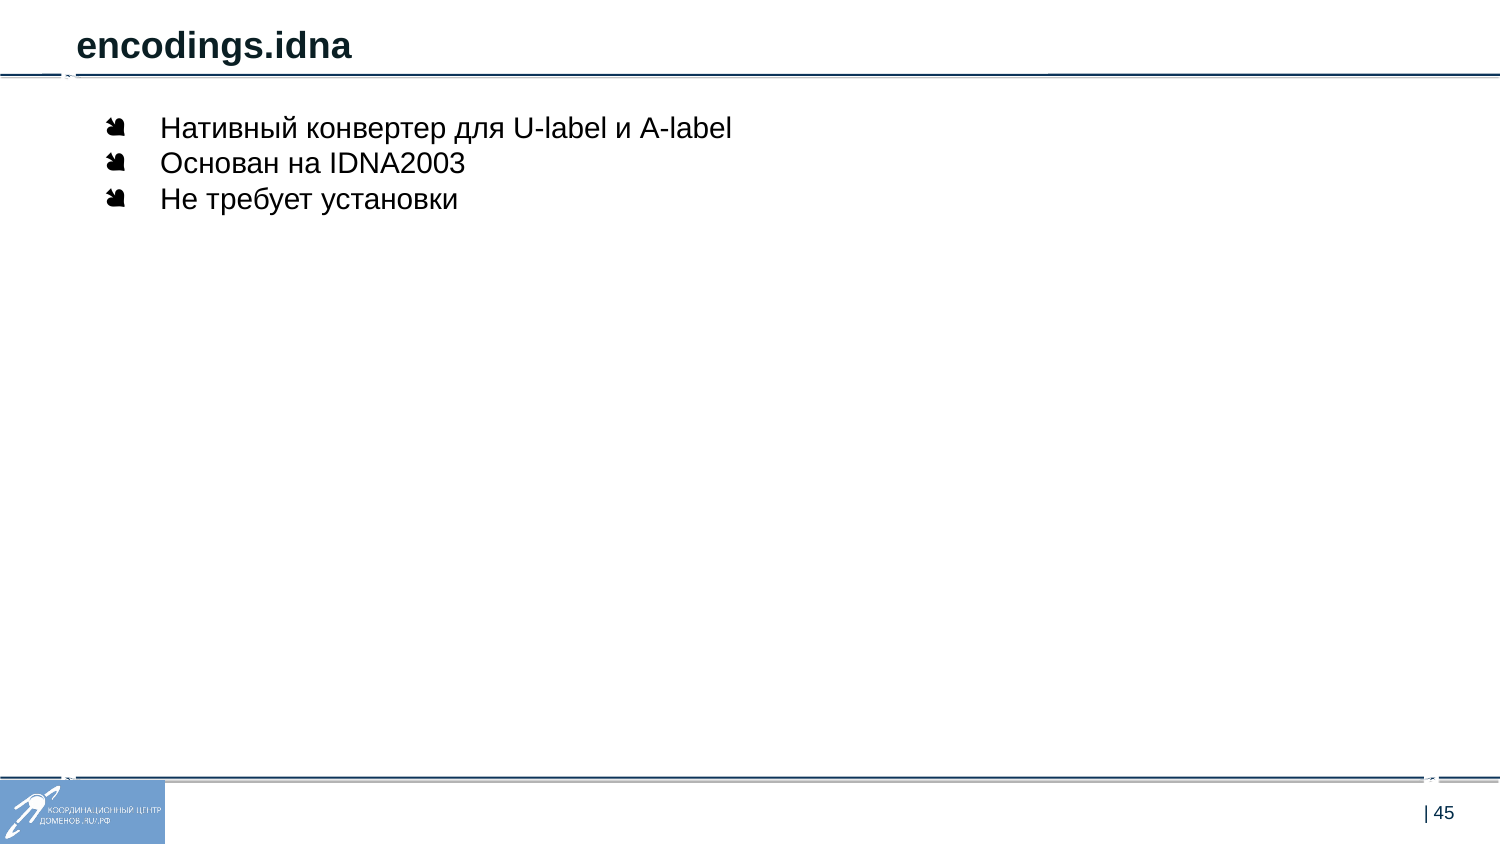

# encodings.idna
Нативный конвертер для U-label и A-label
Основан на IDNA2003
Не требует установки